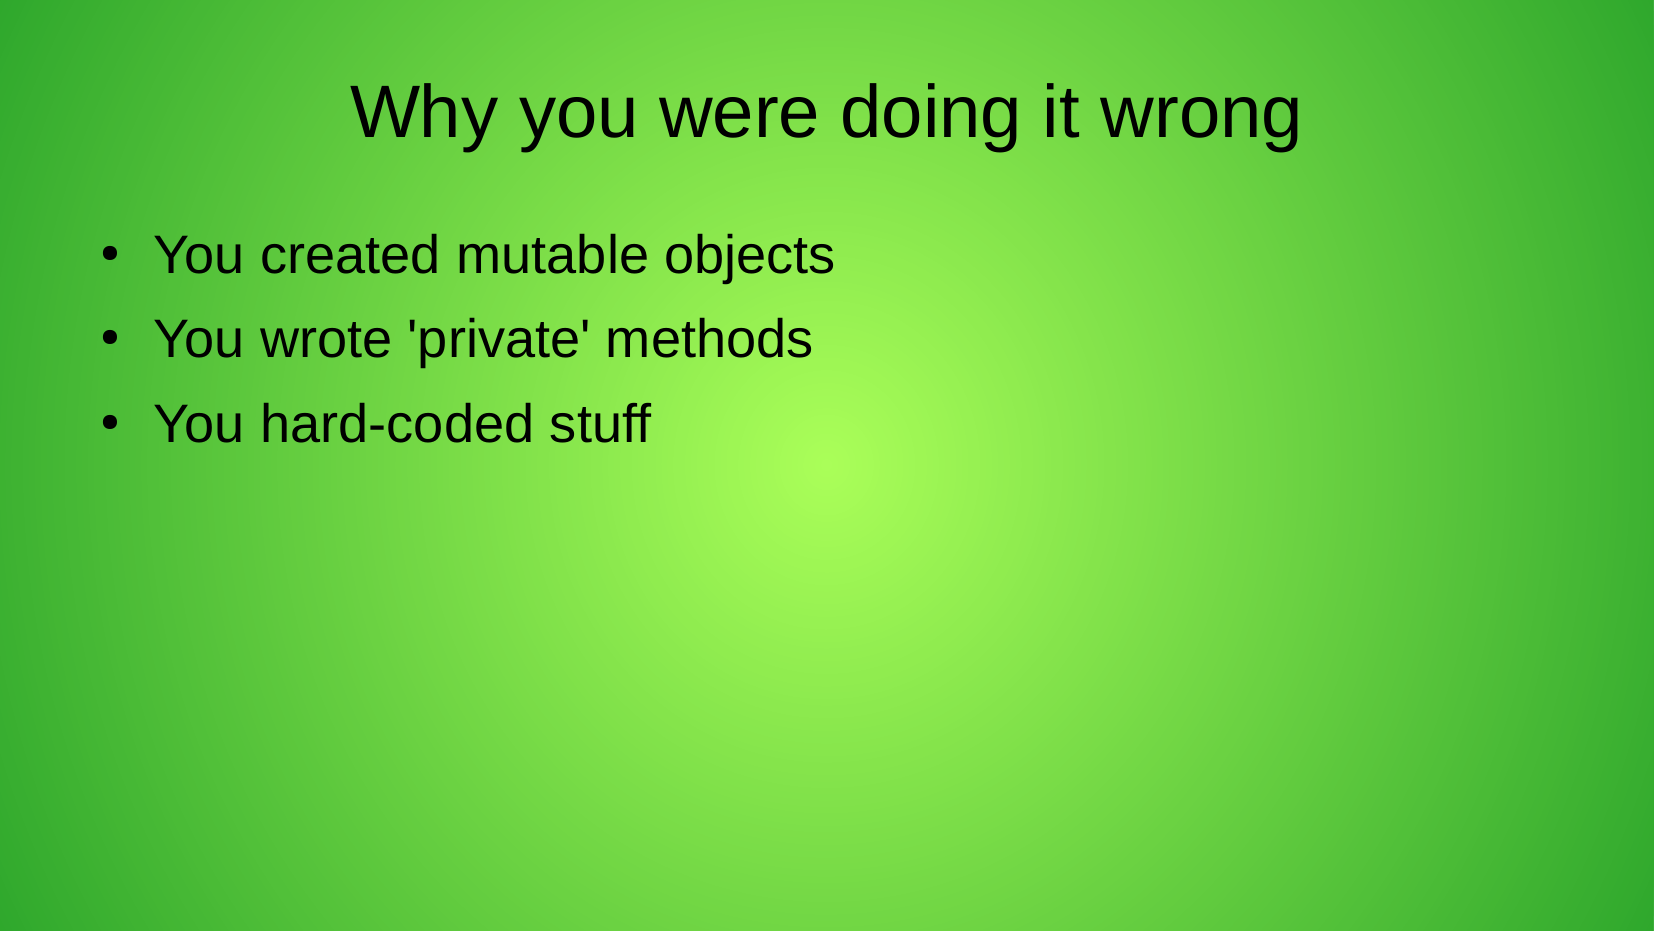

# Why you were doing it wrong
You created mutable objects
You wrote 'private' methods
You hard-coded stuff